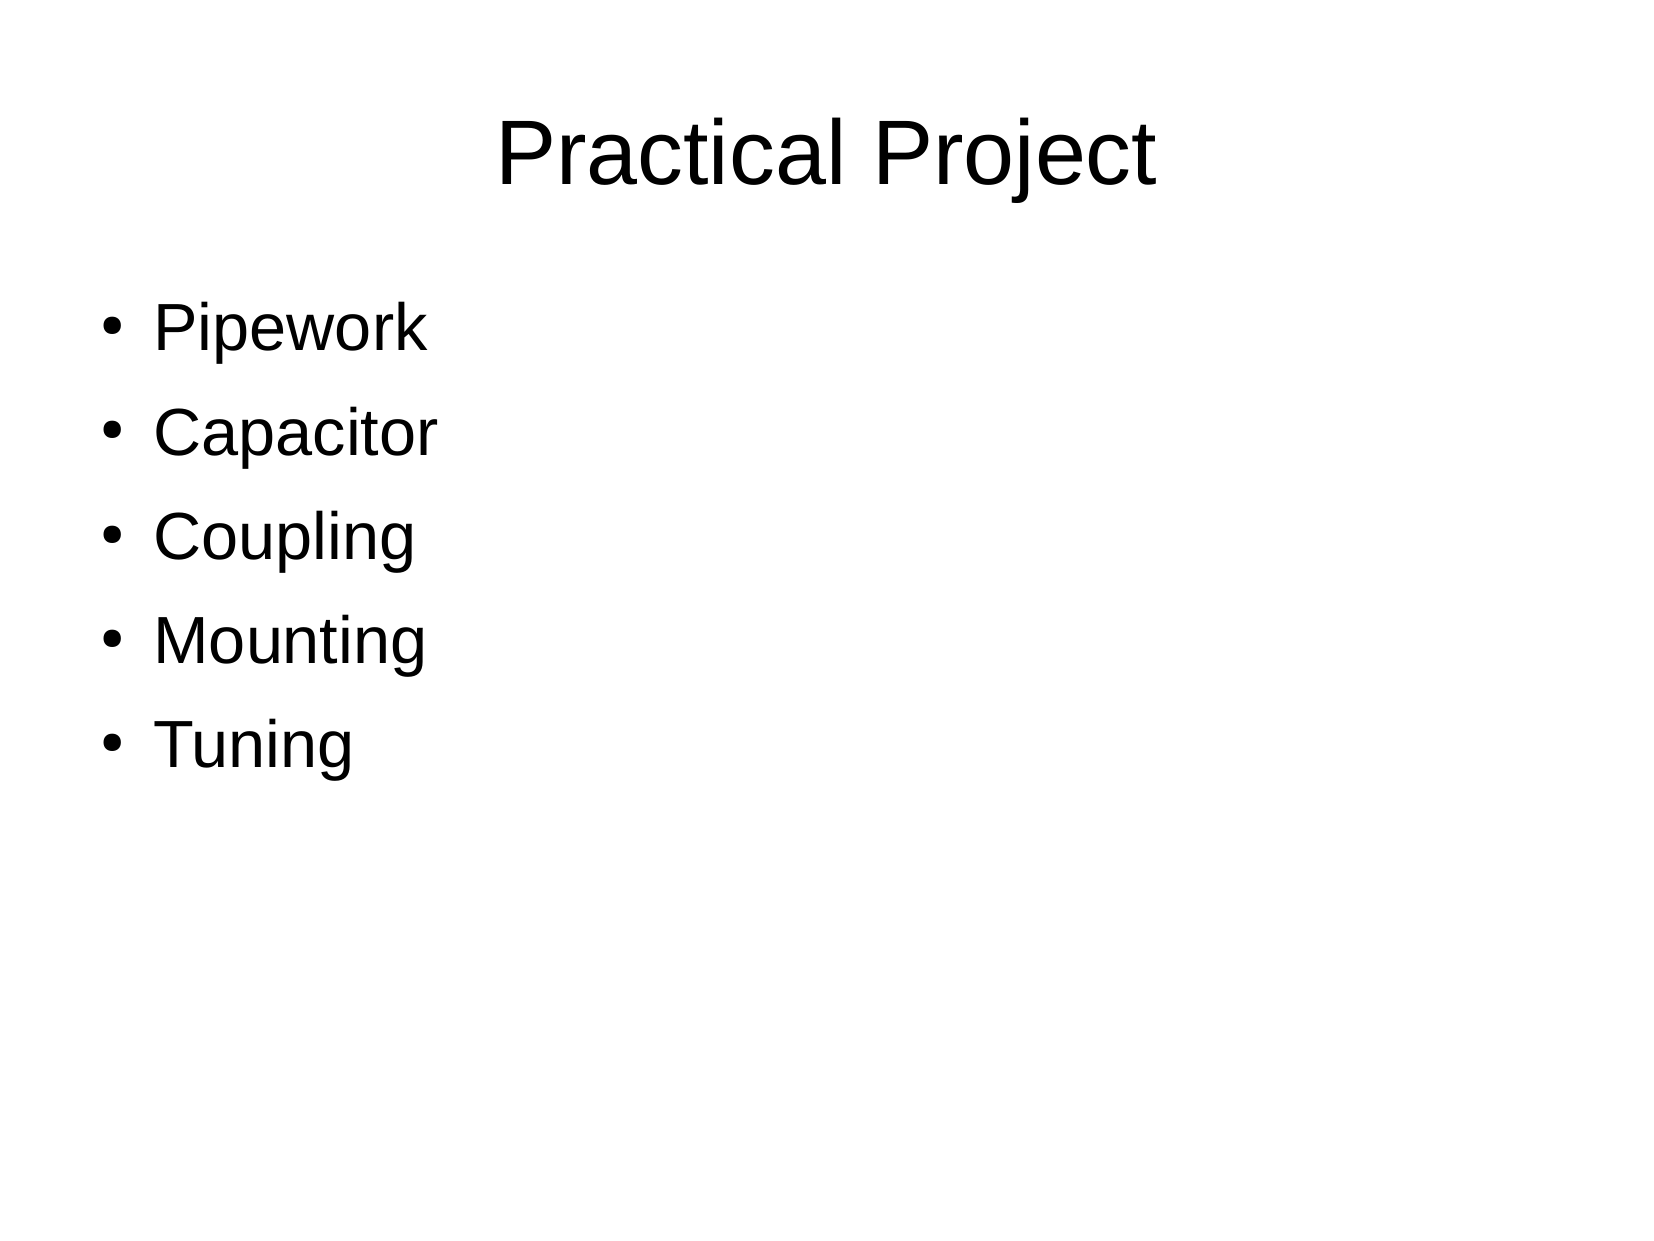

# Practical Project
Pipework
Capacitor
Coupling
Mounting
Tuning